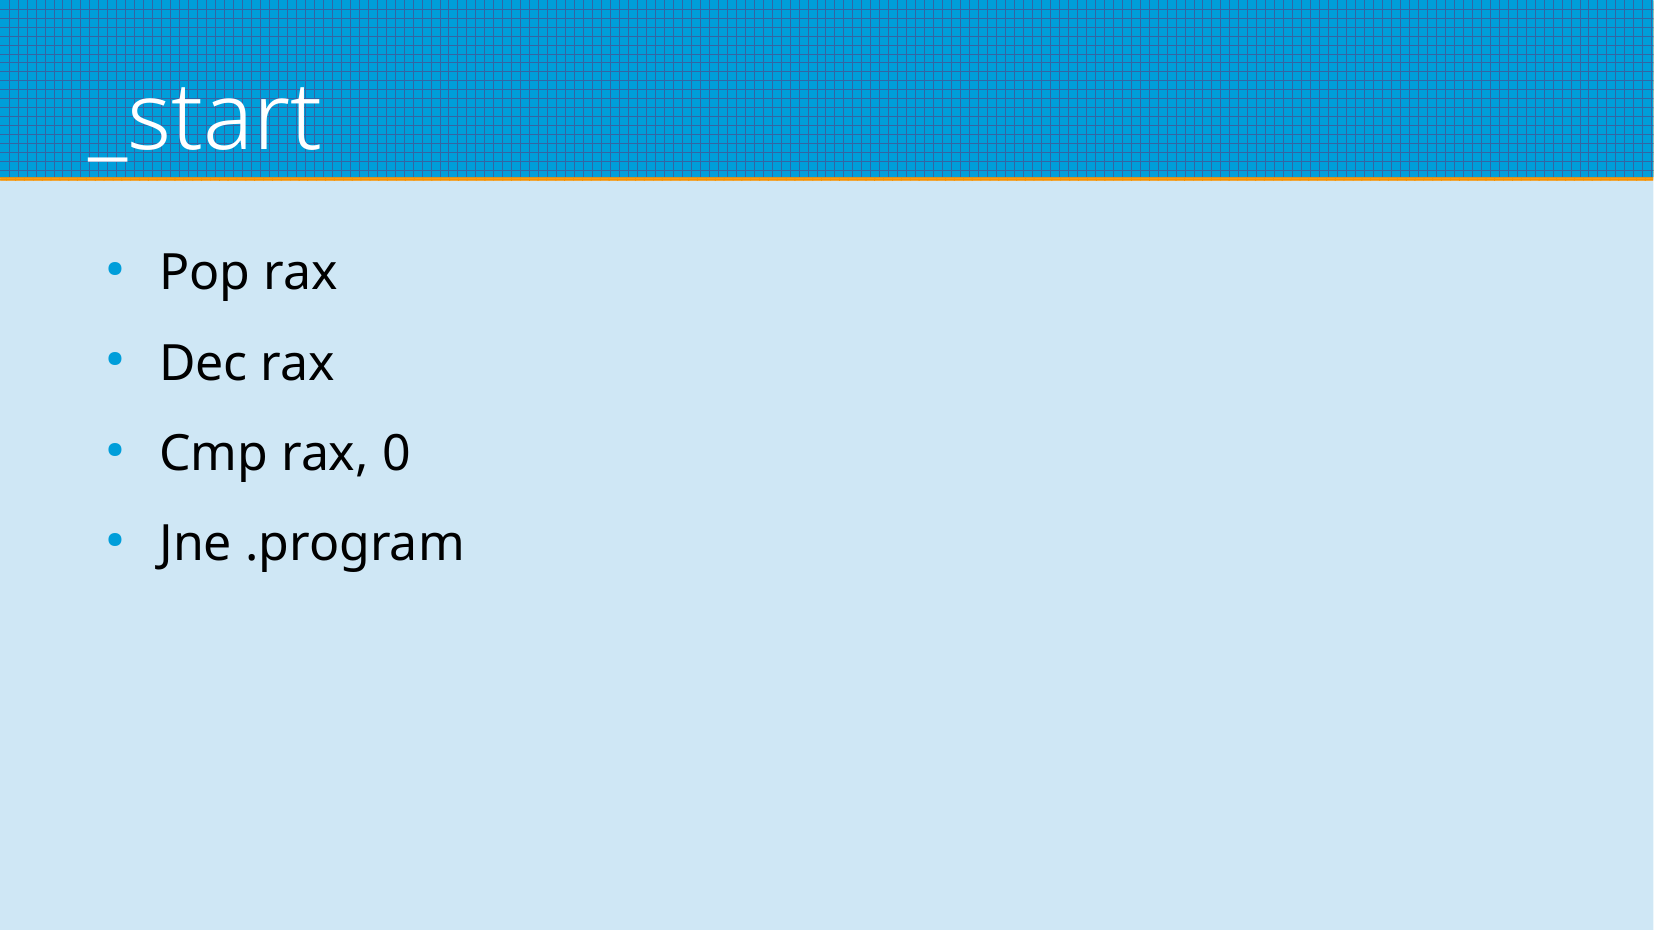

# _start
Pop rax
Dec rax
Cmp rax, 0
Jne .program